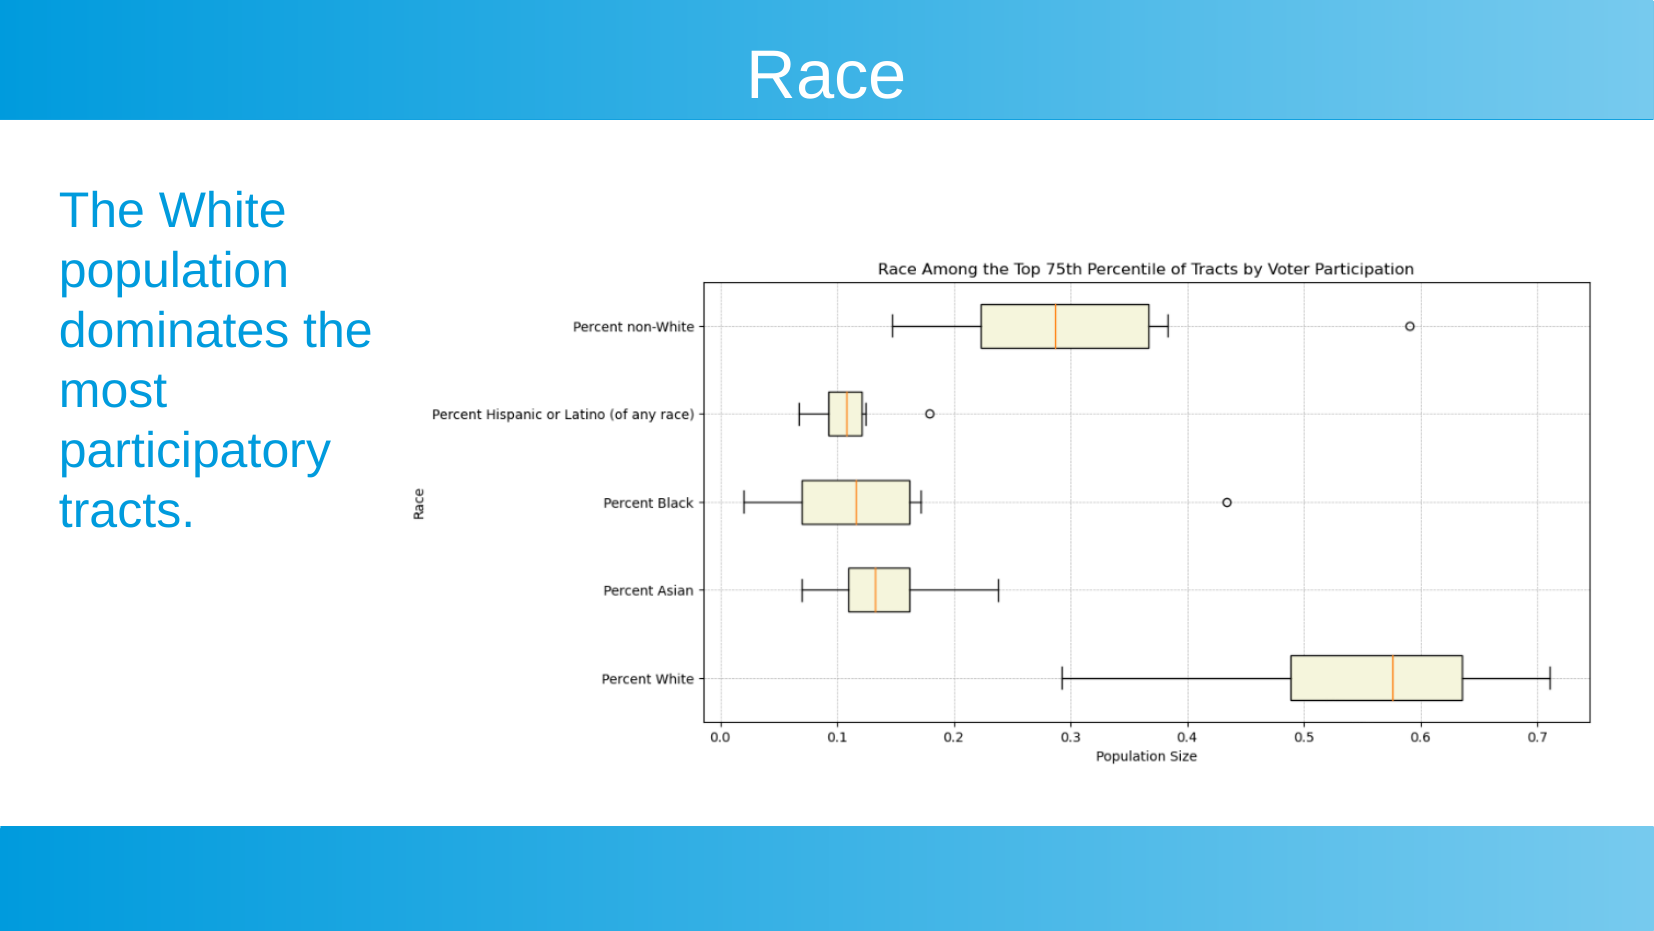

# Race
The White population dominates the most participatory tracts.